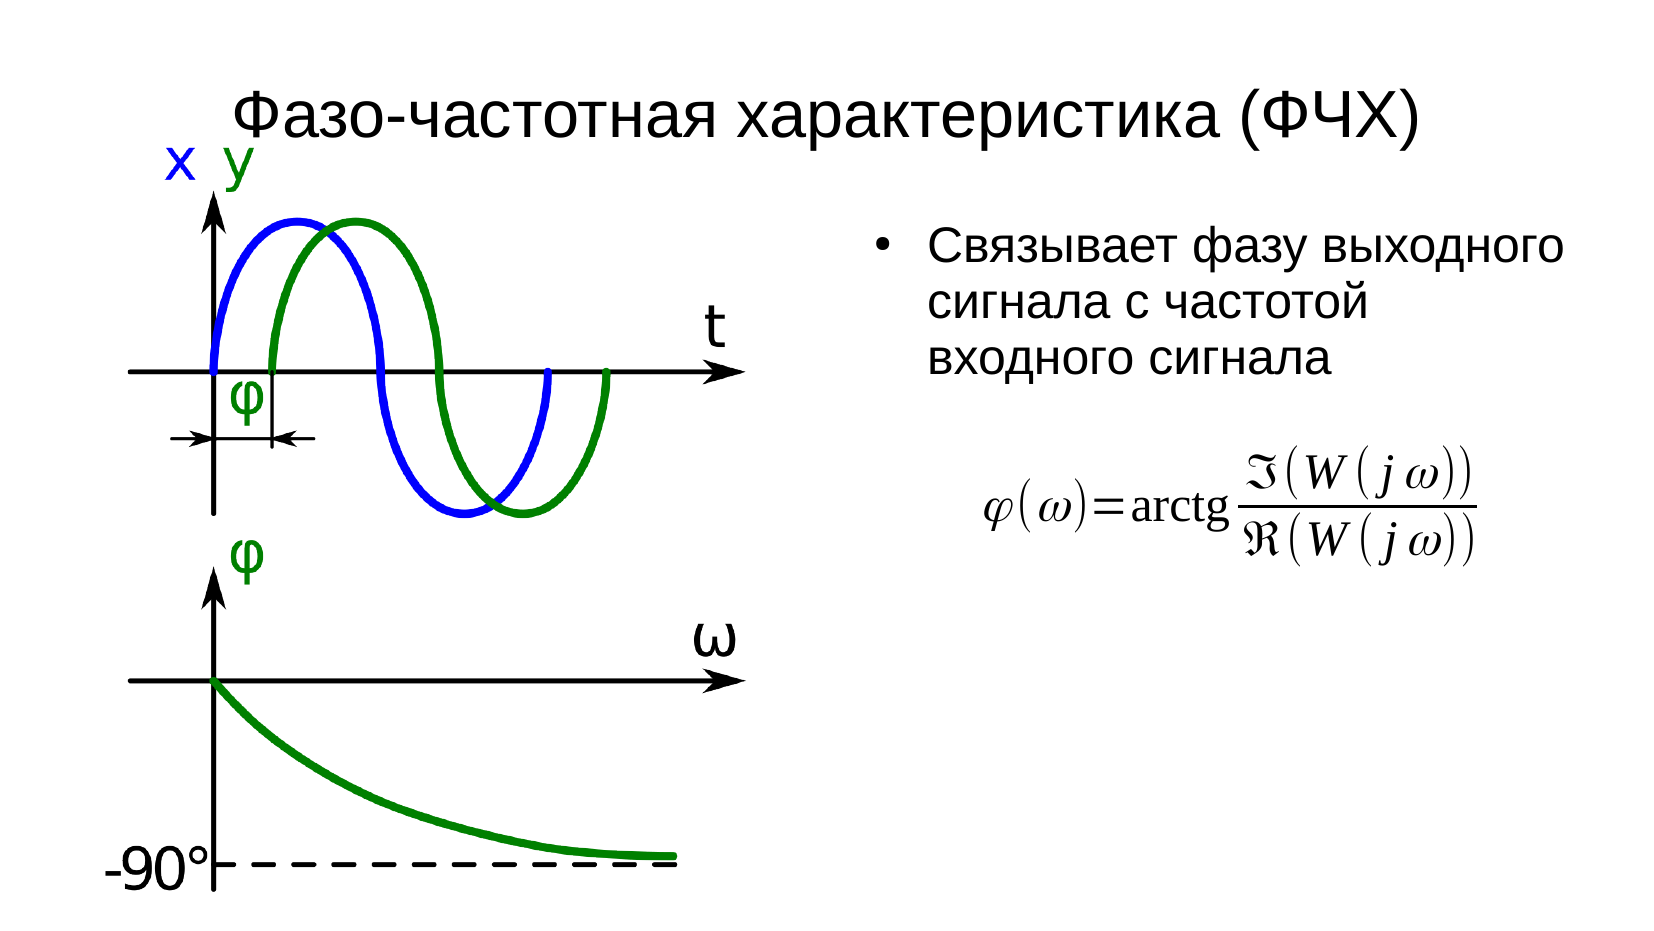

# Фазо-частотная характеристика (ФЧХ)
Связывает фазу выходного сигнала с частотой входного сигнала